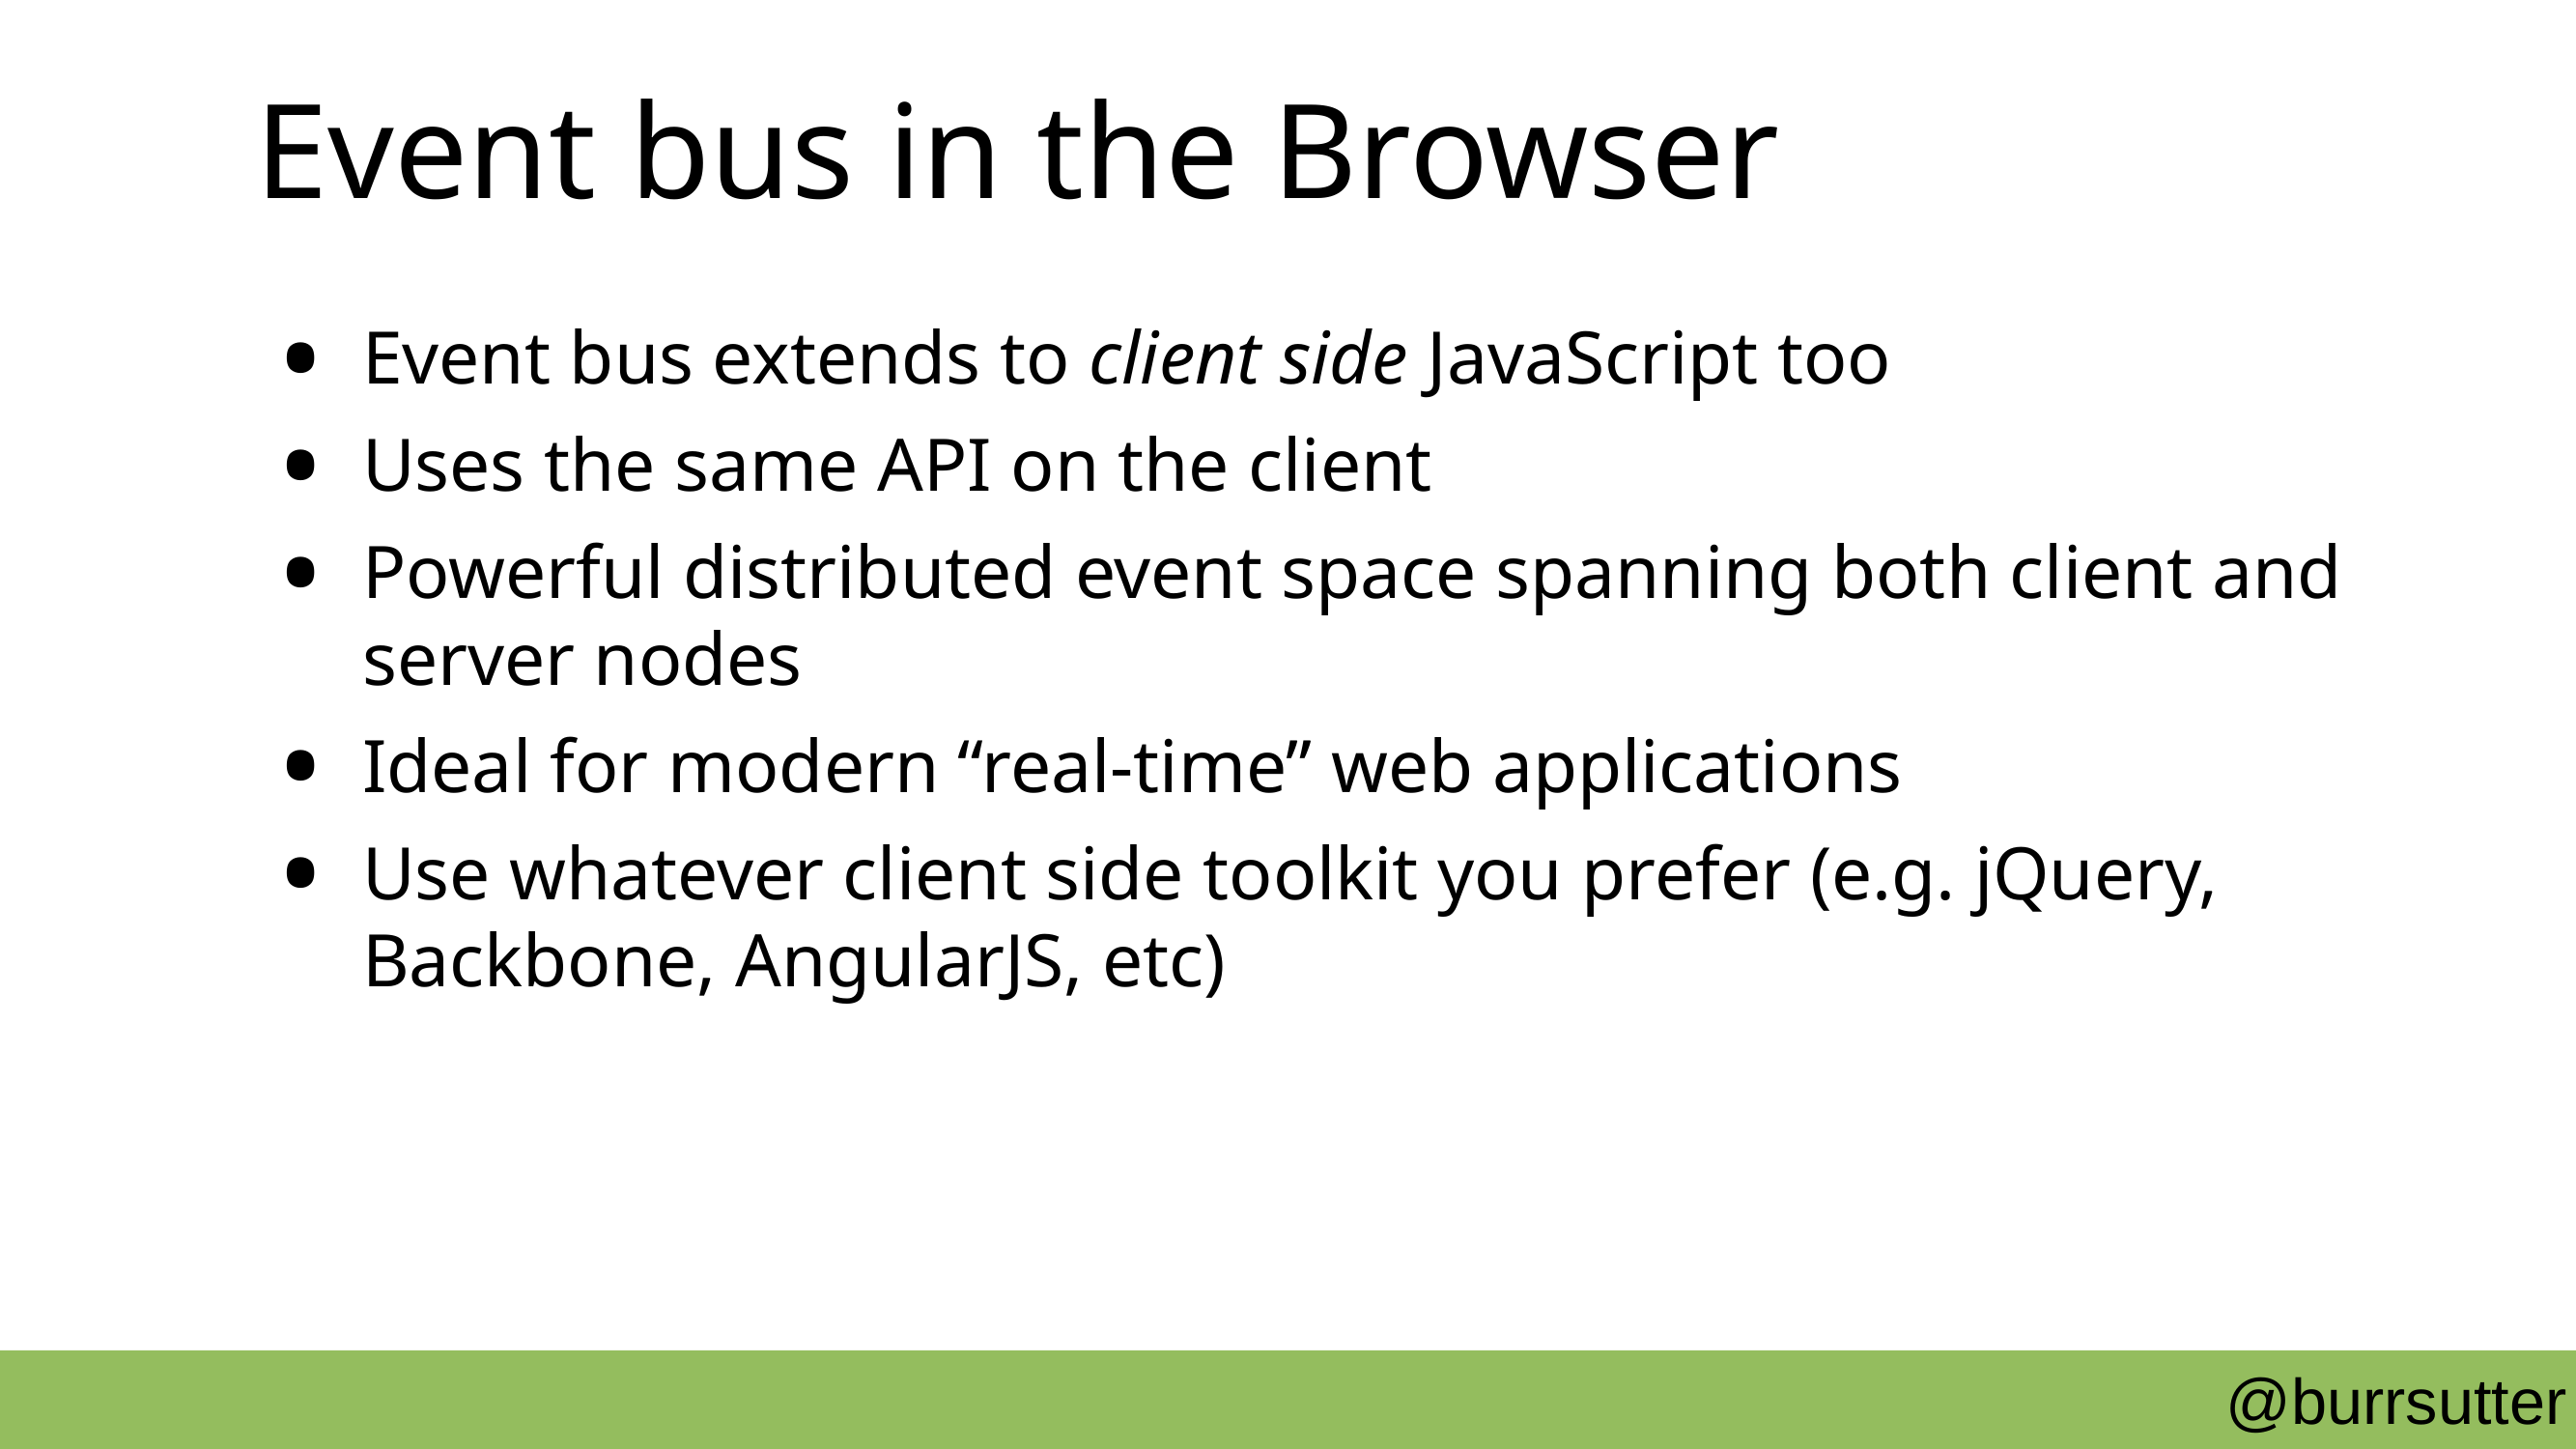

# Event bus in the Browser
Event bus extends to client side JavaScript too
Uses the same API on the client
Powerful distributed event space spanning both client and server nodes
Ideal for modern “real-time” web applications
Use whatever client side toolkit you prefer (e.g. jQuery, Backbone, AngularJS, etc)